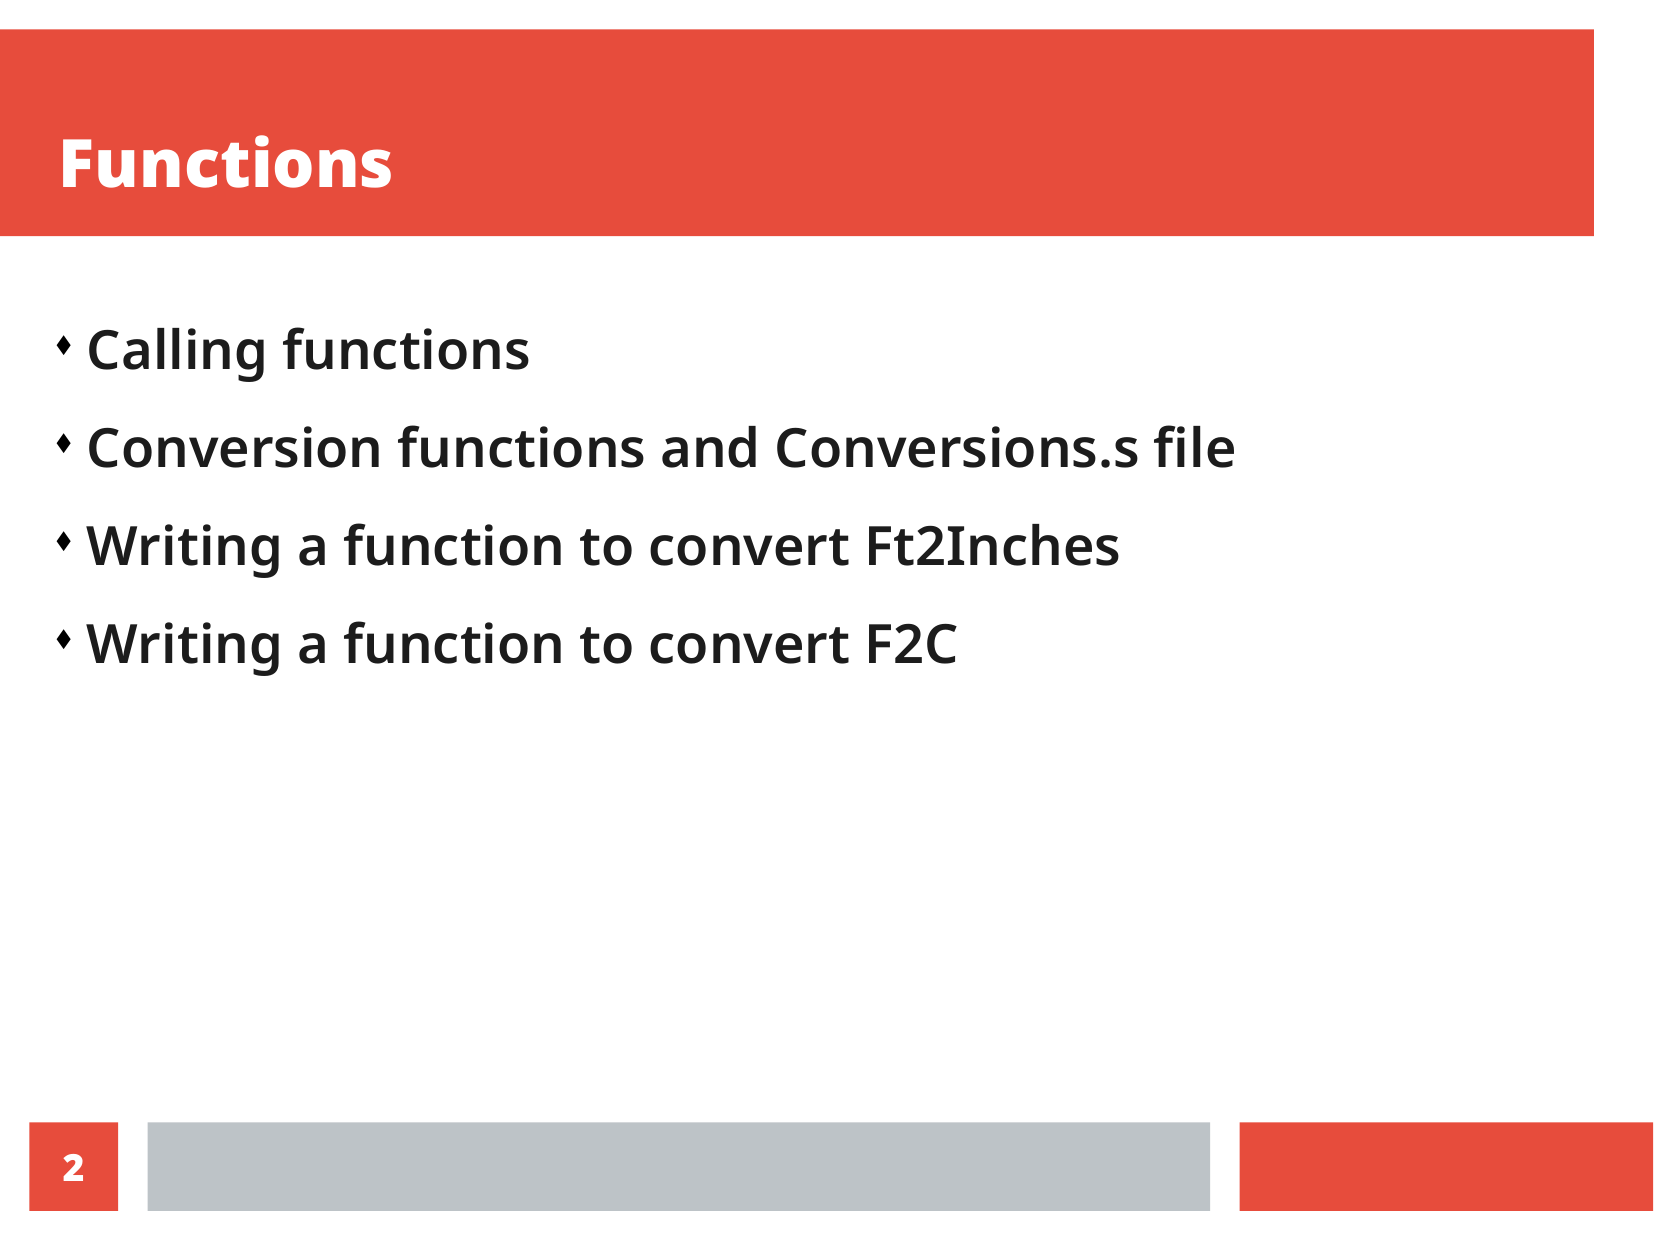

# Functions
 Calling functions
 Conversion functions and Conversions.s file
 Writing a function to convert Ft2Inches
 Writing a function to convert F2C
2